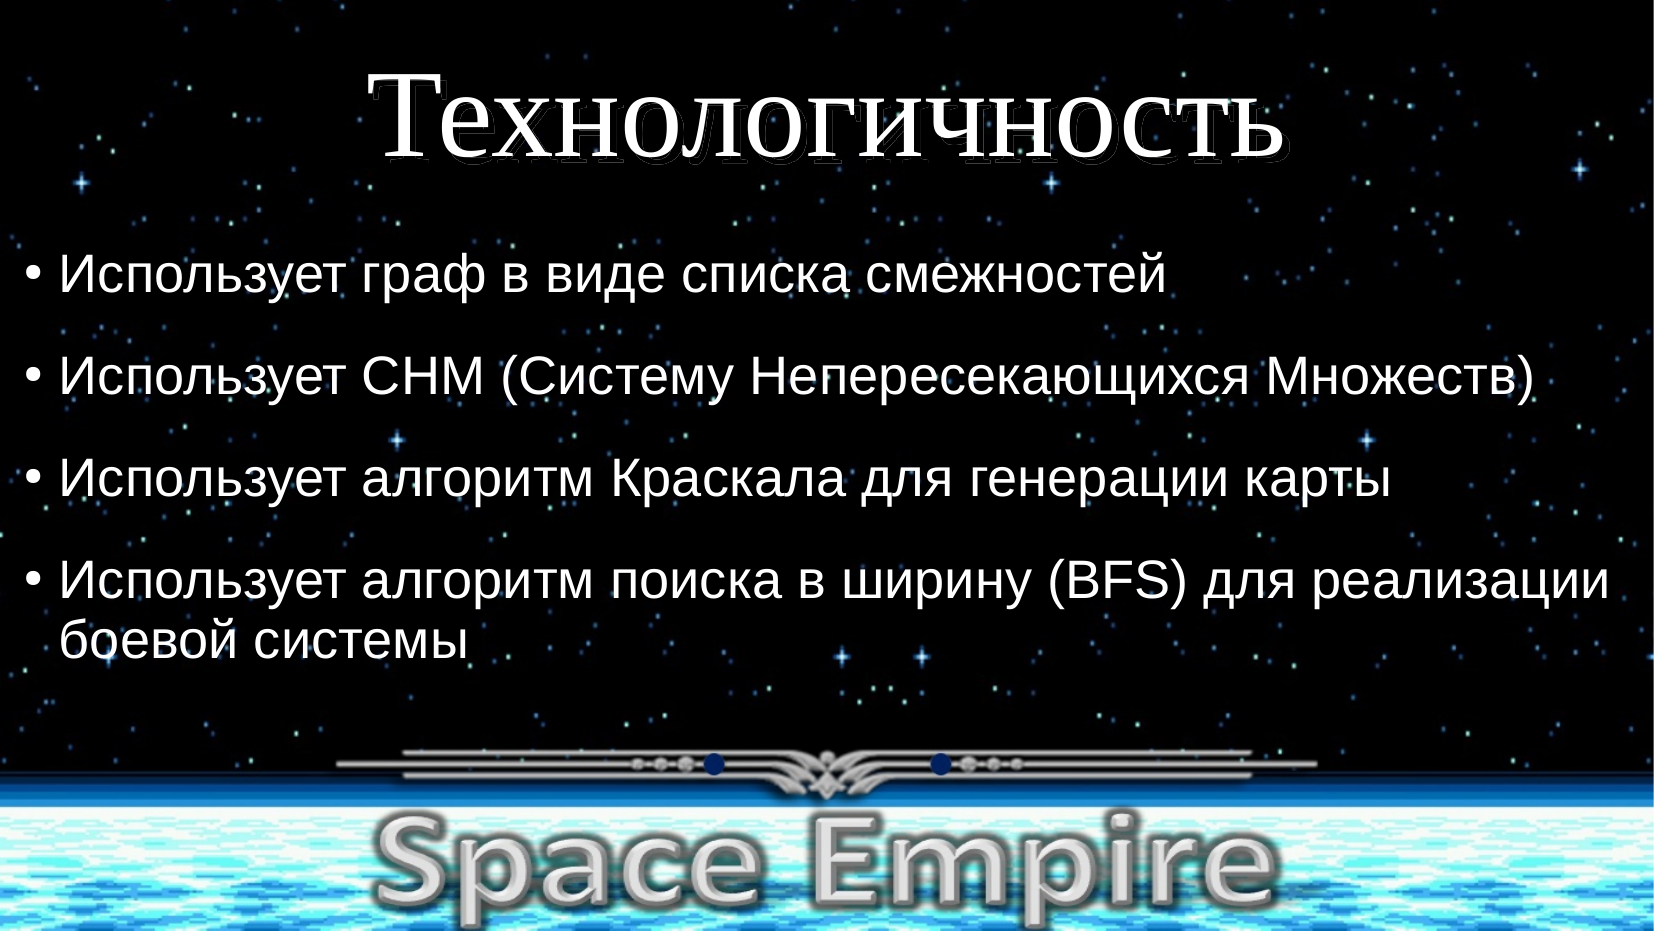

# Технологичность
Использует граф в виде списка смежностей
Использует СНМ (Систему Непересекающихся Множеств)
Использует алгоритм Краскала для генерации карты
Использует алгоритм поиска в ширину (BFS) для реализации боевой системы